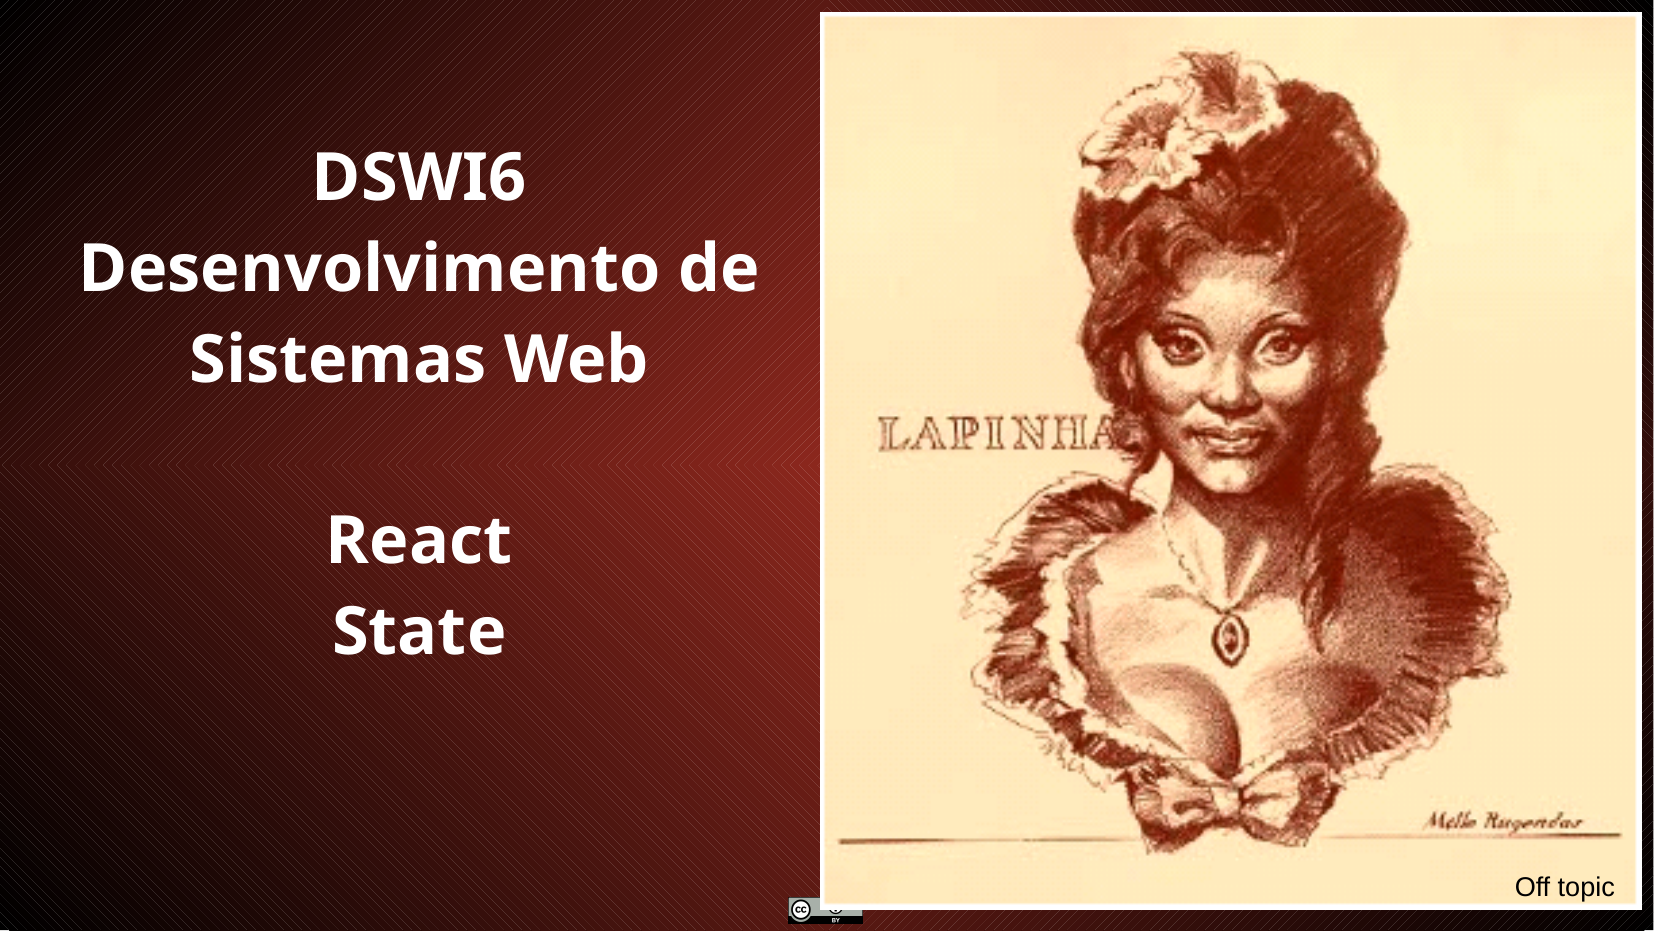

# DSWI6
Desenvolvimento de Sistemas Web
React
State
Off topic